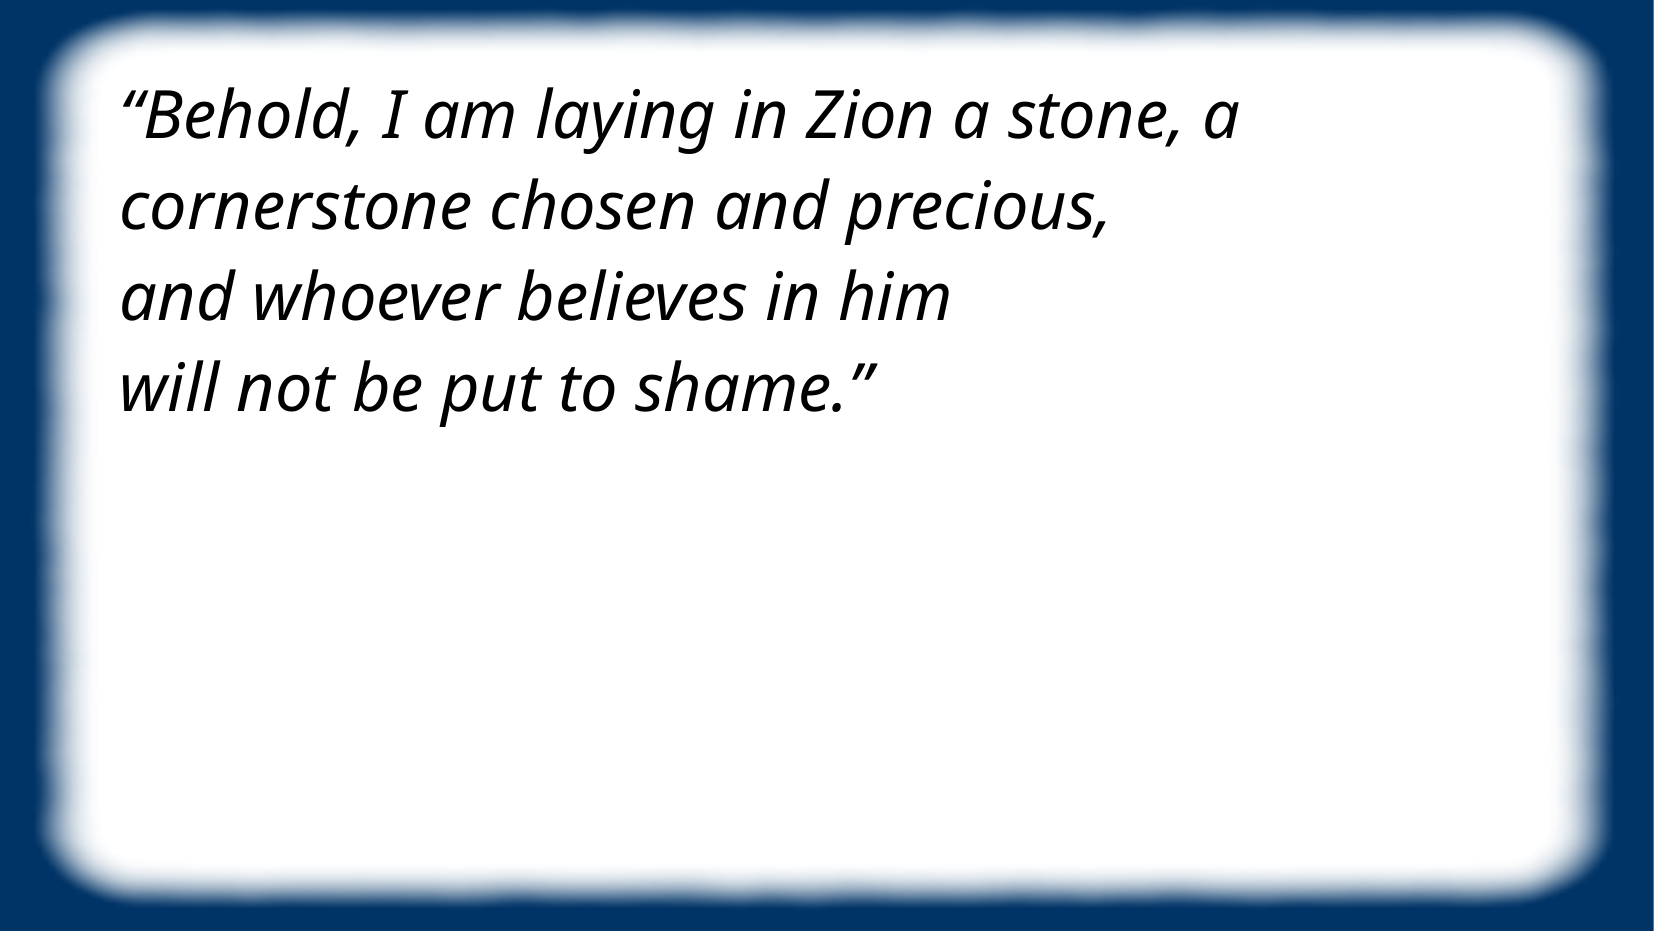

“Behold, I am laying in Zion a stone, a cornerstone chosen and precious,
and whoever believes in him
will not be put to shame.”